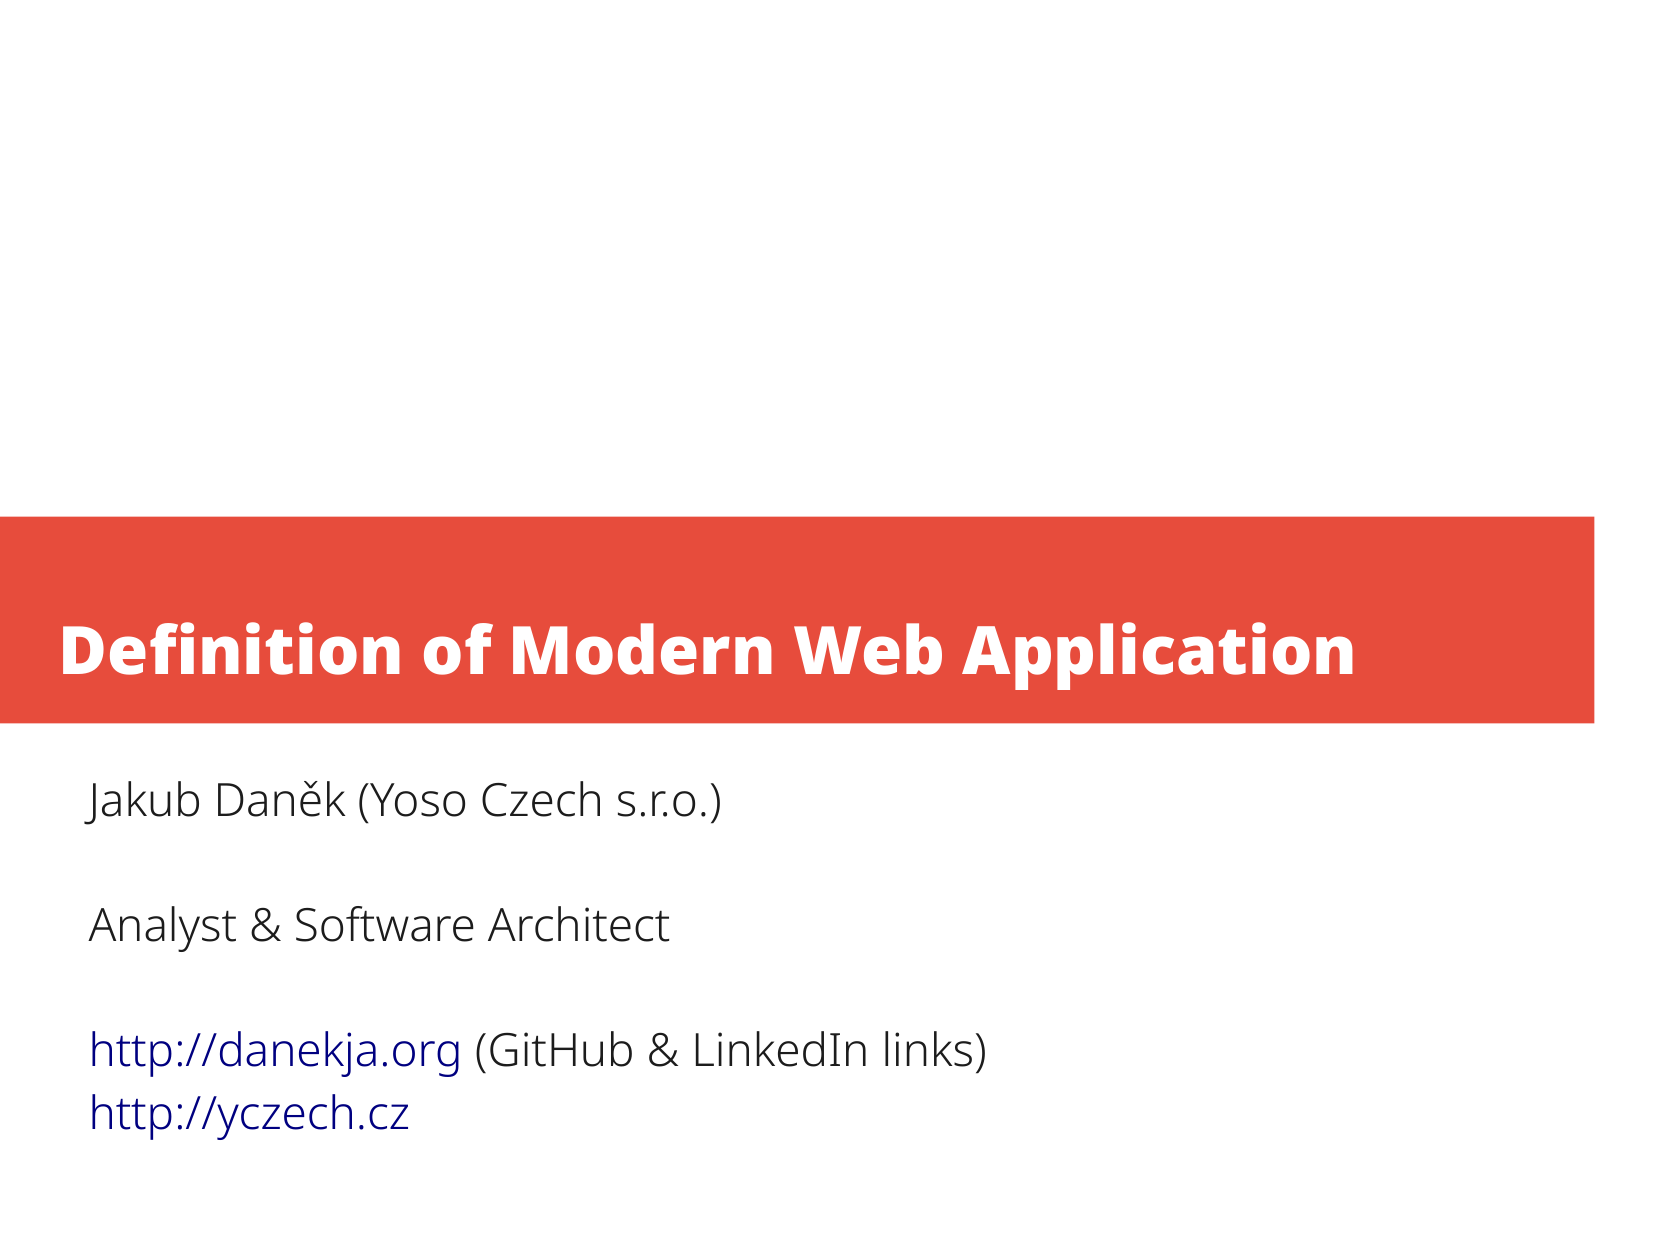

# Definition of Modern Web Application
Jakub Daněk (Yoso Czech s.r.o.)
Analyst & Software Architect
http://danekja.org (GitHub & LinkedIn links)
http://yczech.cz